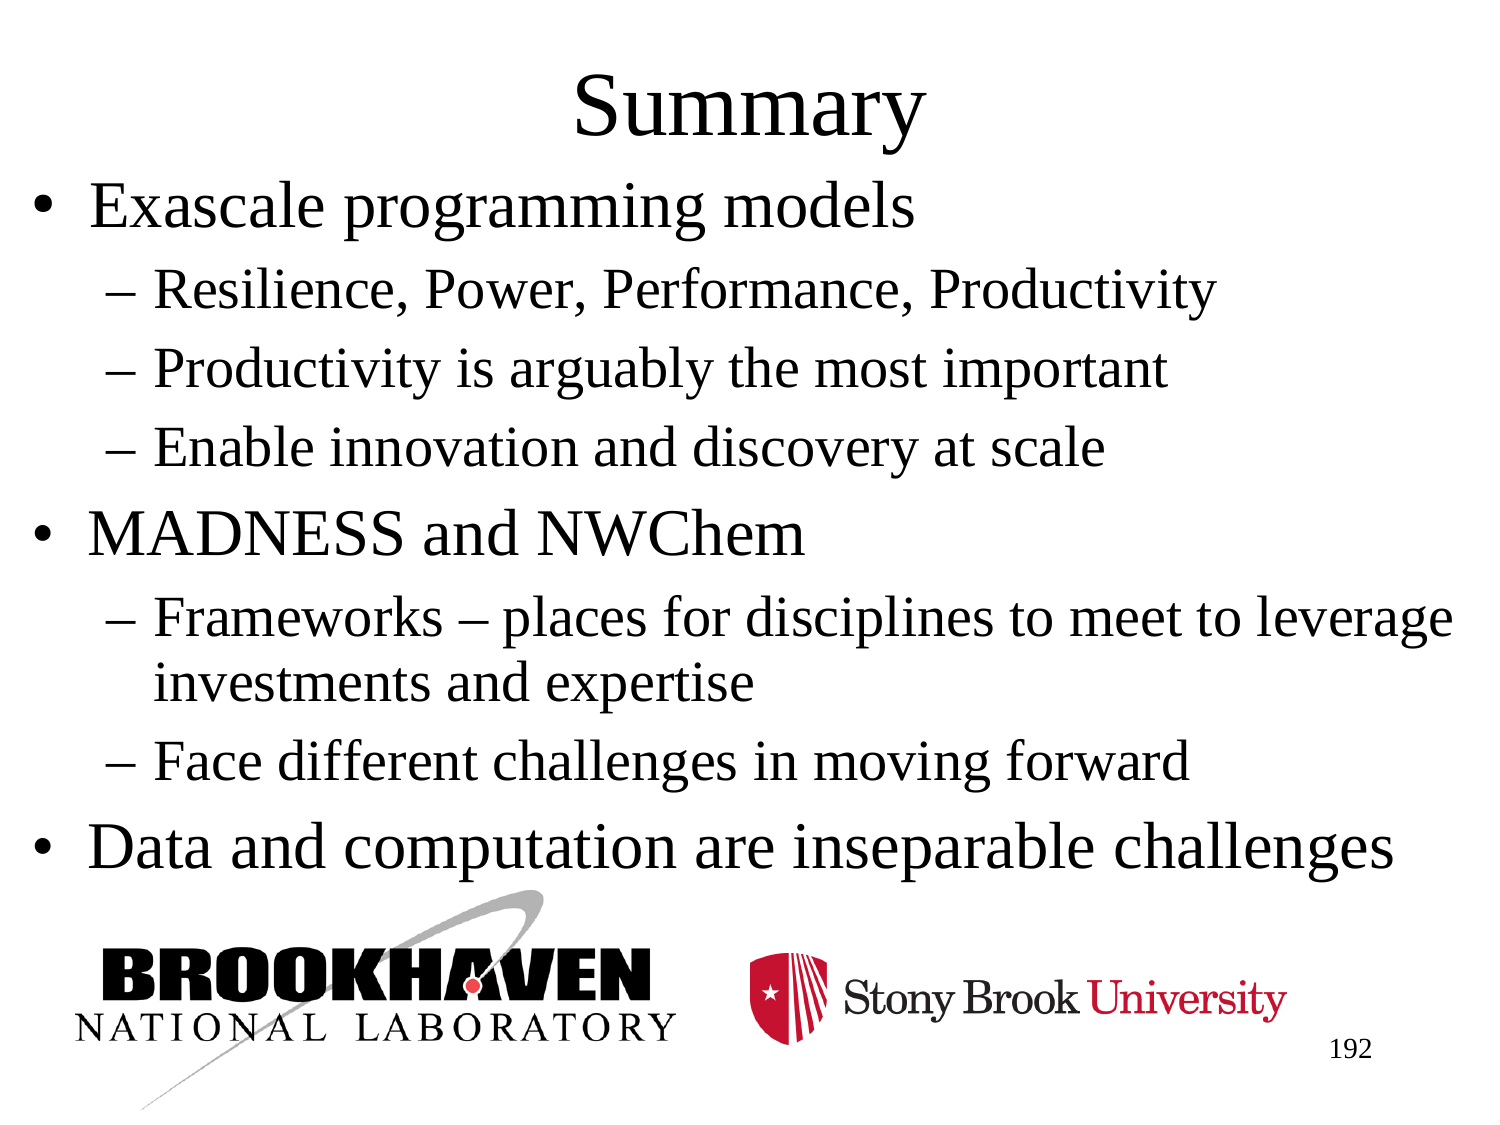

# Summary
Exascale programming models
Resilience, Power, Performance, Productivity
Productivity is arguably the most important
Enable innovation and discovery at scale
MADNESS and NWChem
Frameworks – places for disciplines to meet to leverage investments and expertise
Face different challenges in moving forward
Data and computation are inseparable challenges
192